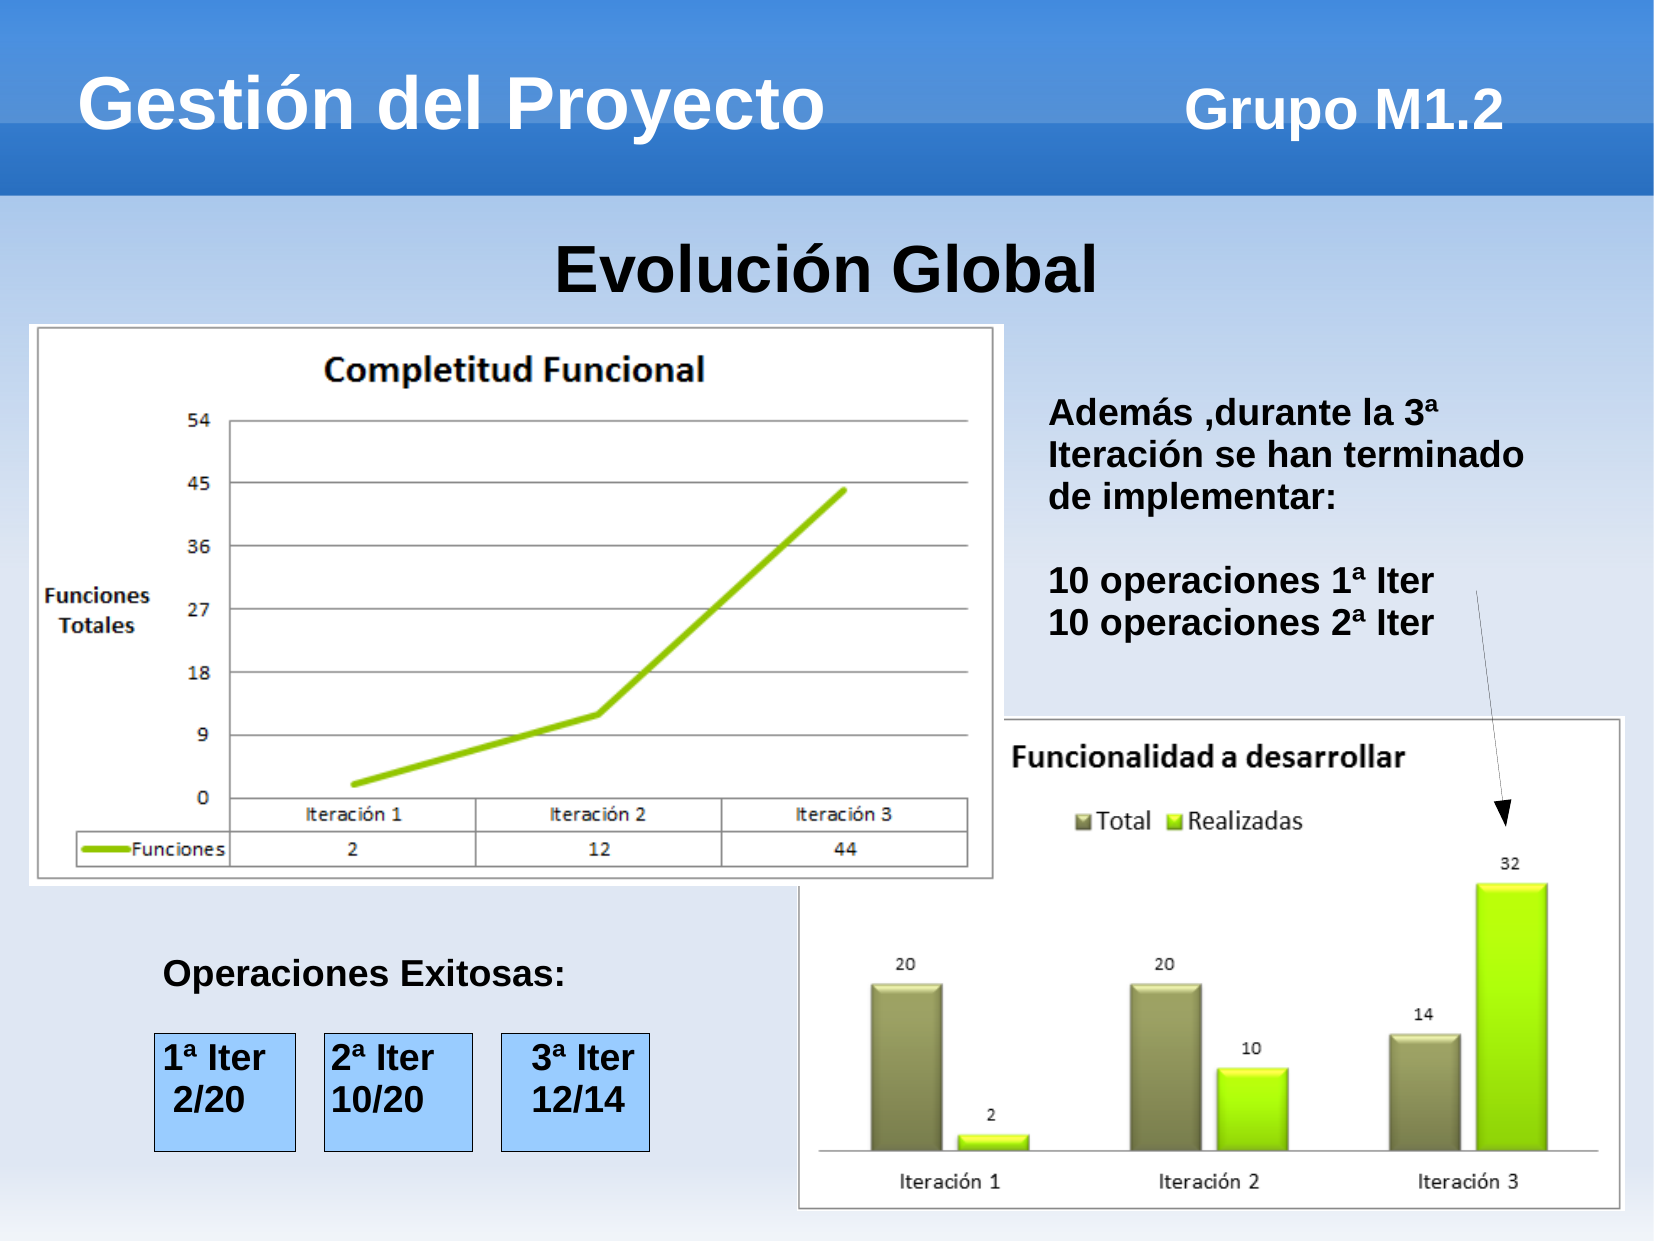

# Gestión del Proyecto					Grupo M1.2
Evolución Global
Además ,durante la 3ª Iteración se han terminado de implementar:
10 operaciones 1ª Iter
10 operaciones 2ª Iter
Operaciones Exitosas:
1ª Iter	 2ª Iter		3ª Iter
 2/20	 10/20 		12/14